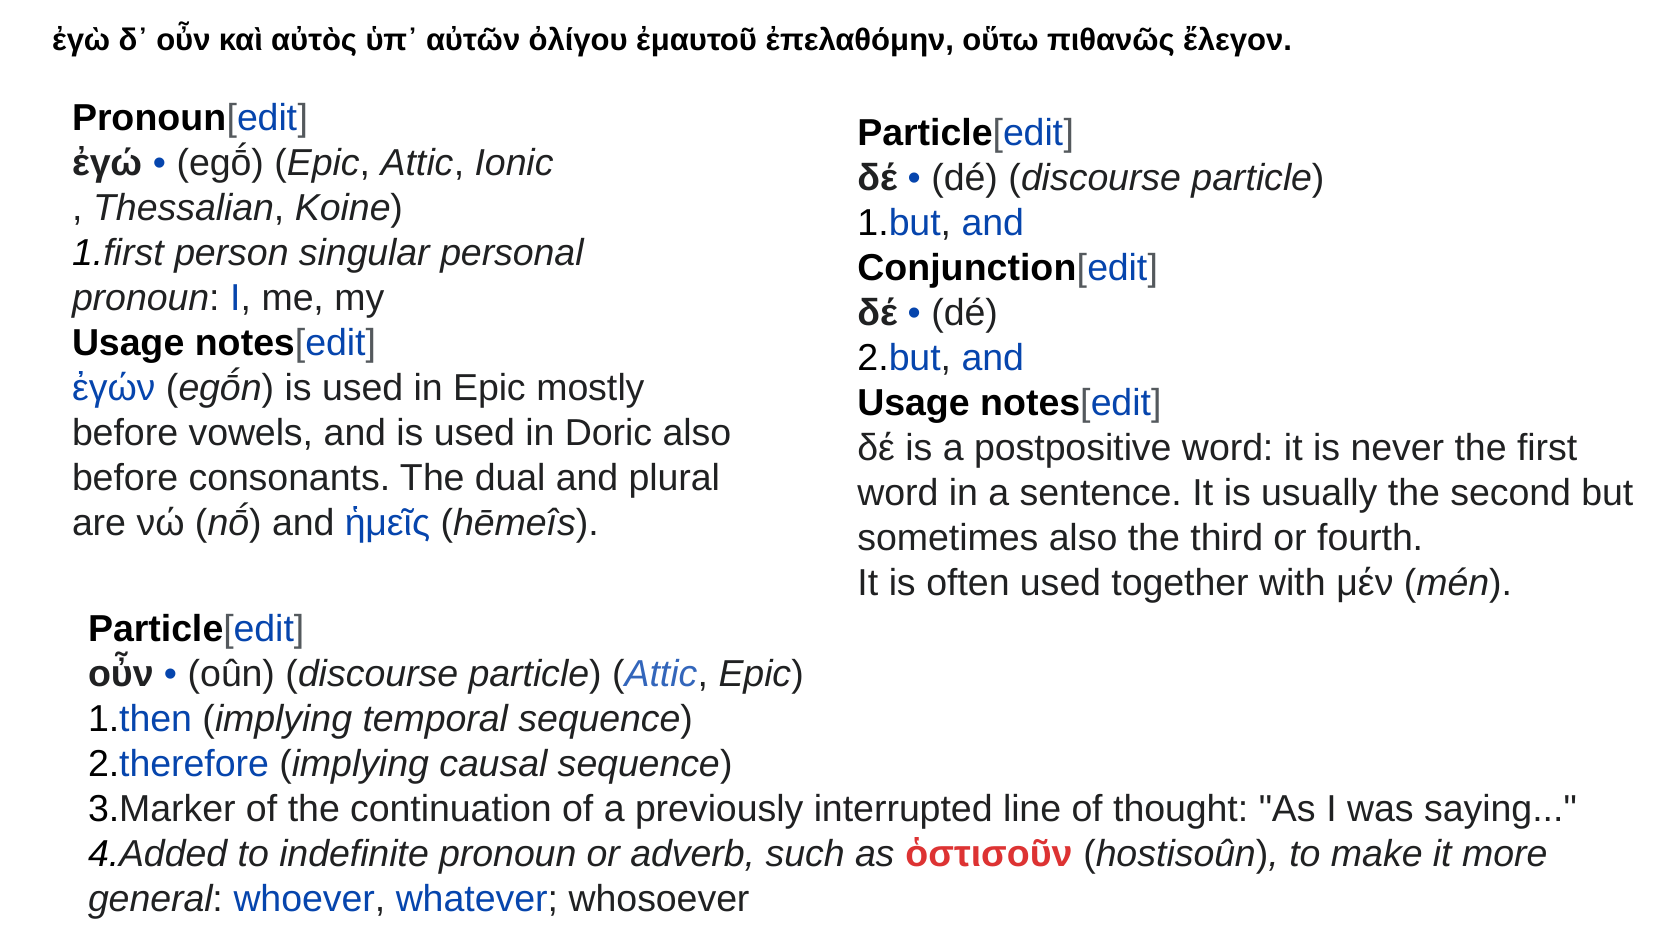

ἐγὼ δ᾽ οὖν καὶ αὐτὸς ὑπ᾽ αὐτῶν ὀλίγου ἐμαυτοῦ ἐπελαθόμην, οὕτω πιθανῶς ἔλεγον.
Pronoun[edit]
ἐγώ • (egṓ) (Epic, Attic, Ionic, Thessalian, Koine)
first person singular personal pronoun: I, me, my
Usage notes[edit]
ἐγών (egṓn) is used in Epic mostly before vowels, and is used in Doric also before consonants. The dual and plural are νώ (nṓ) and ἡμεῖς (hēmeîs).
Particle[edit]
δέ • (dé) (discourse particle)
but, and
Conjunction[edit]
δέ • (dé)
but, and
Usage notes[edit]
δέ is a postpositive word: it is never the first word in a sentence. It is usually the second but sometimes also the third or fourth.
It is often used together with μέν (mén).
Particle[edit]
οὖν • (oûn) (discourse particle) (Attic, Epic)
then (implying temporal sequence)
therefore (implying causal sequence)
Marker of the continuation of a previously interrupted line of thought: "As I was saying..."
Added to indefinite pronoun or adverb, such as ὁστισοῦν (hostisoûn), to make it more general: whoever, whatever; whosoever